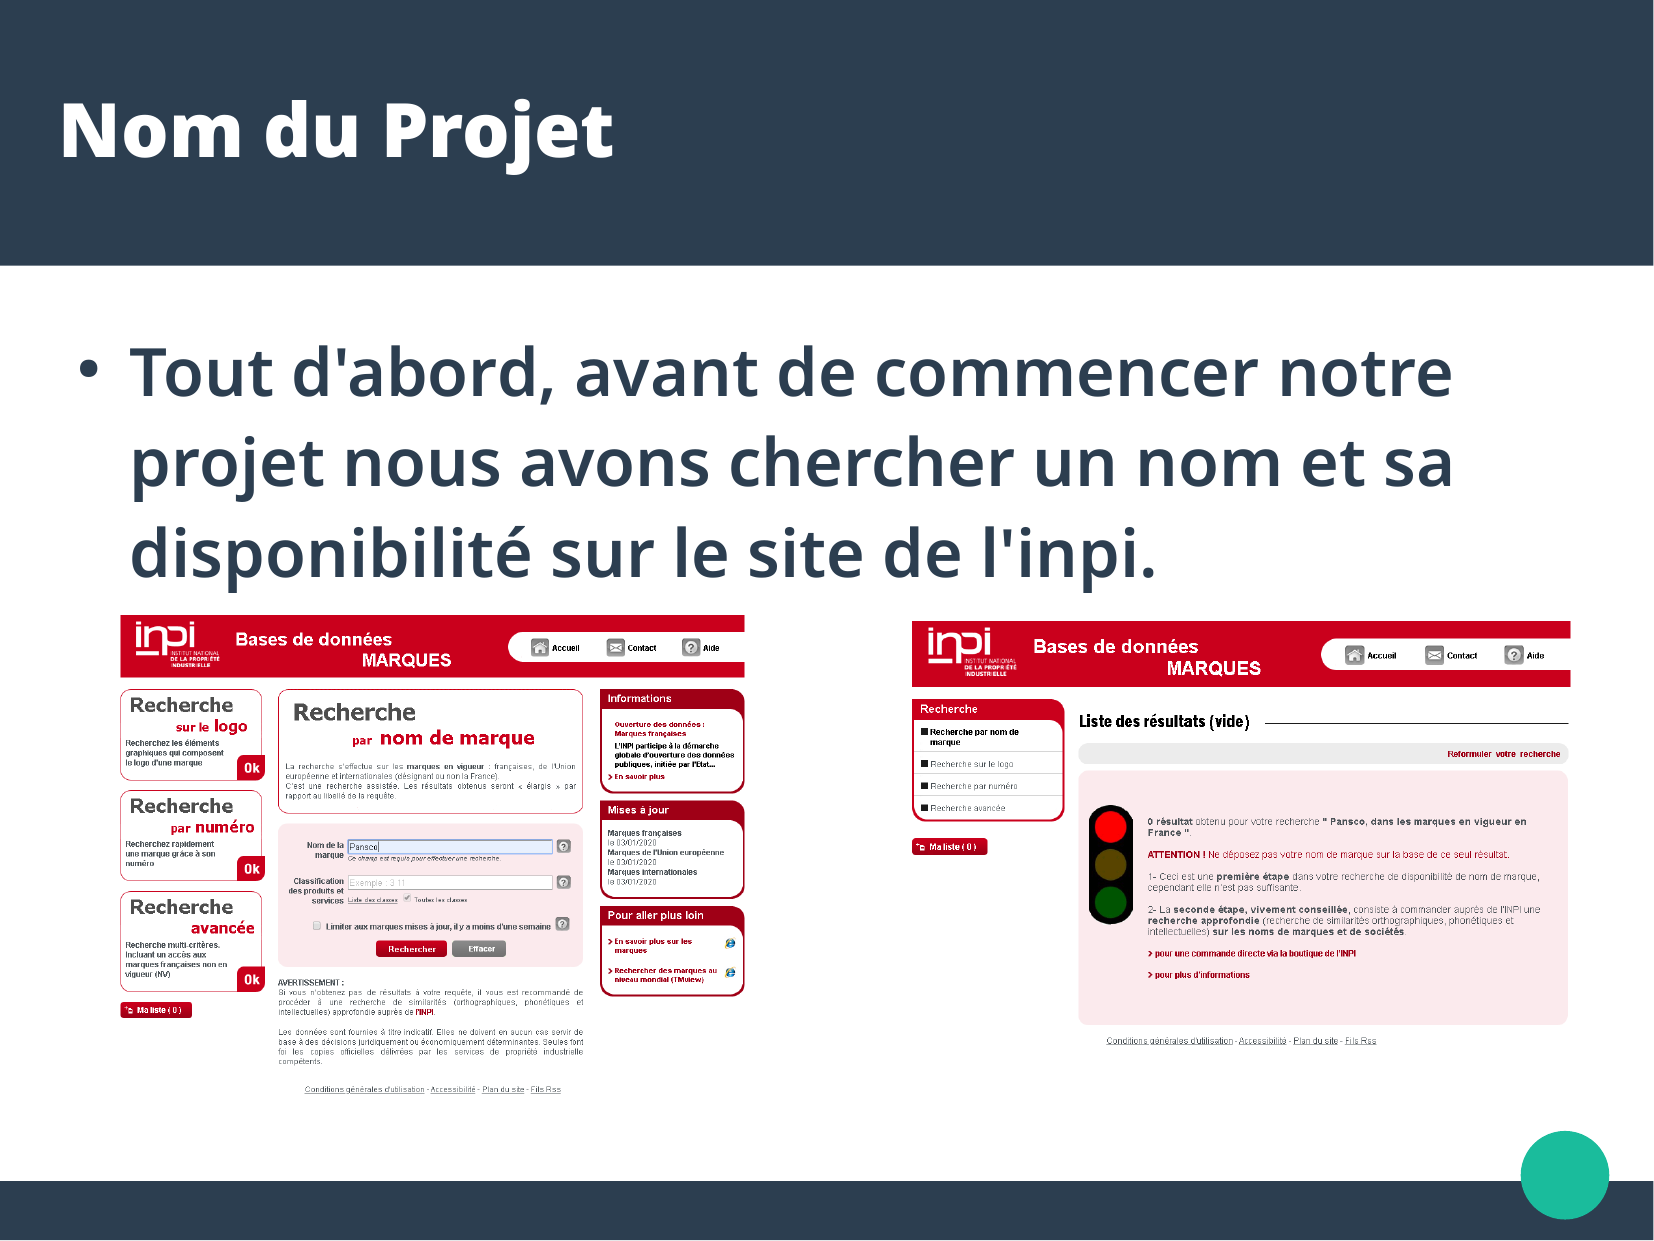

# Nom du Projet
Tout d'abord, avant de commencer notre projet nous avons chercher un nom et sa disponibilité sur le site de l'inpi.